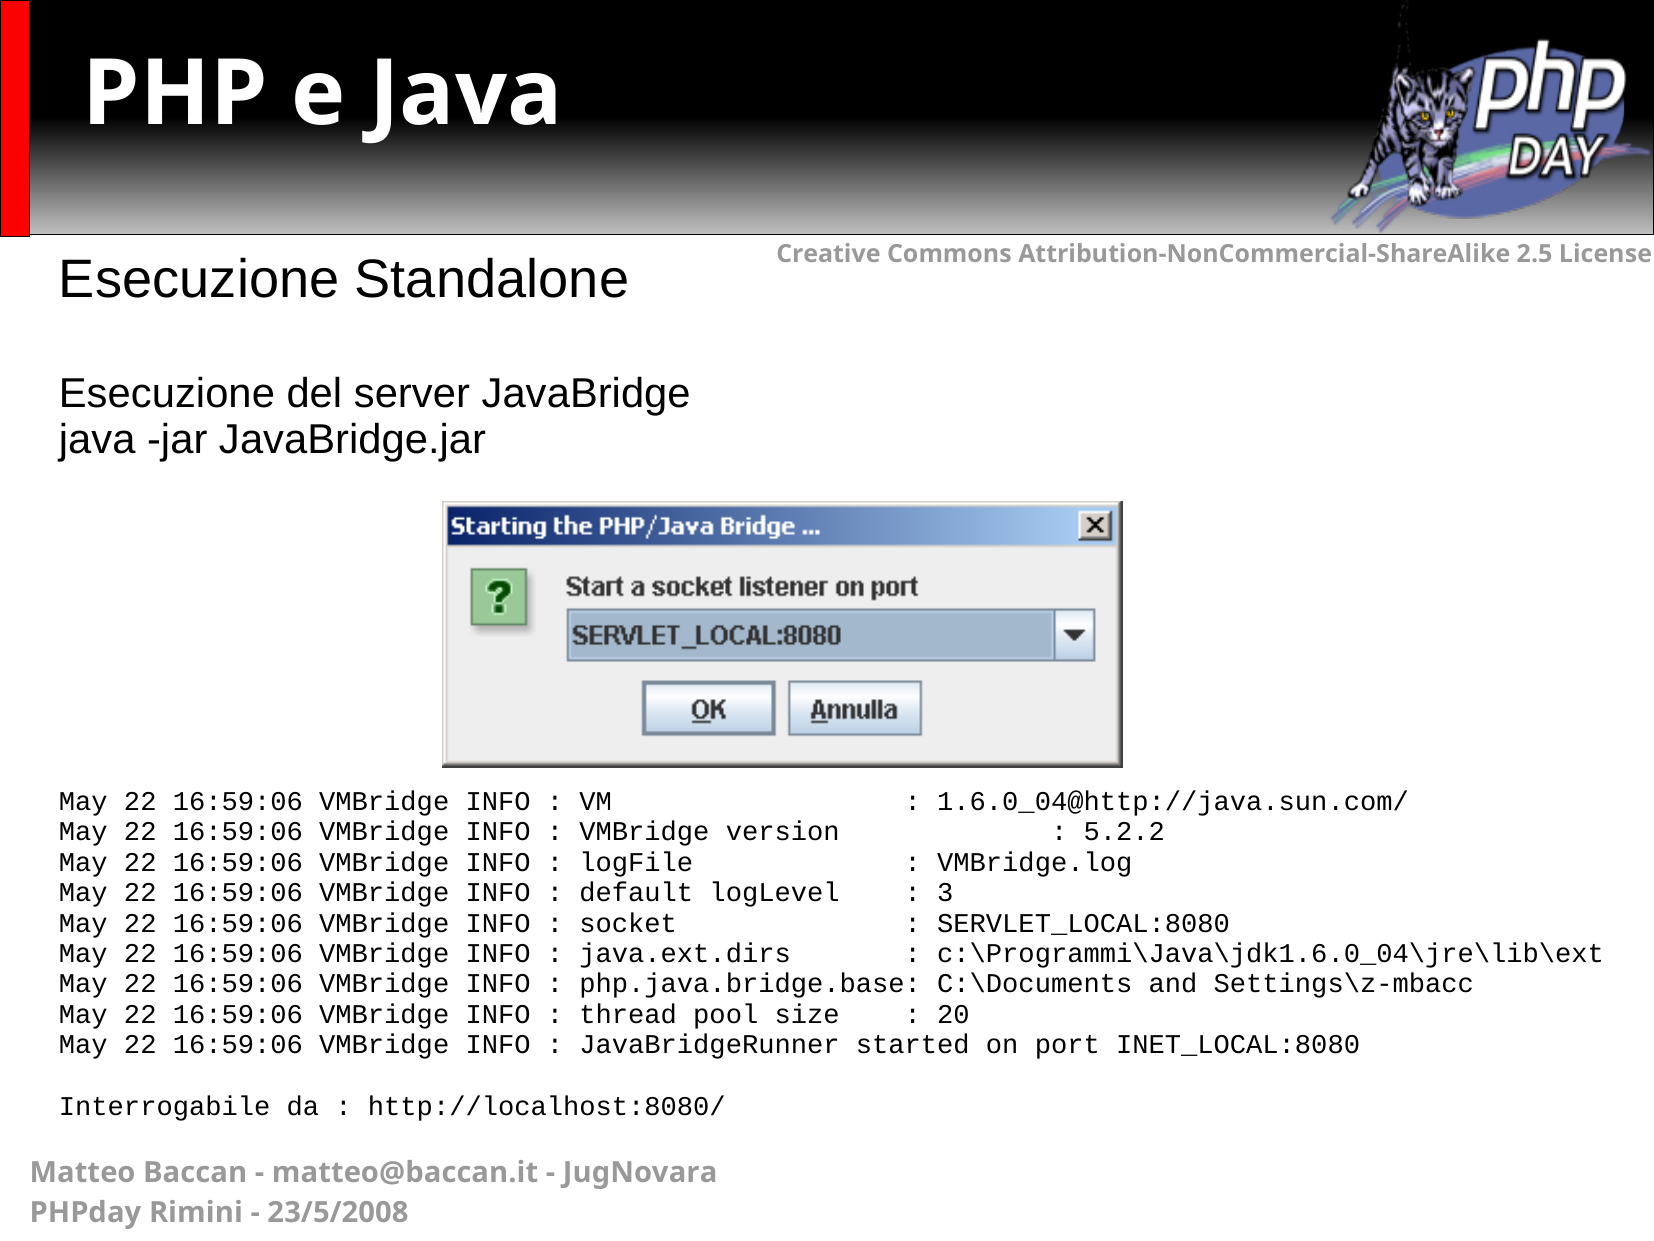

# PHP e Java
Esecuzione Standalone
Esecuzione del server JavaBridge
java -jar JavaBridge.jar
May 22 16:59:06 VMBridge INFO : VM : 1.6.0_04@http://java.sun.com/
May 22 16:59:06 VMBridge INFO : VMBridge version : 5.2.2
May 22 16:59:06 VMBridge INFO : logFile : VMBridge.log
May 22 16:59:06 VMBridge INFO : default logLevel : 3
May 22 16:59:06 VMBridge INFO : socket : SERVLET_LOCAL:8080
May 22 16:59:06 VMBridge INFO : java.ext.dirs : c:\Programmi\Java\jdk1.6.0_04\jre\lib\ext
May 22 16:59:06 VMBridge INFO : php.java.bridge.base: C:\Documents and Settings\z-mbacc
May 22 16:59:06 VMBridge INFO : thread pool size : 20
May 22 16:59:06 VMBridge INFO : JavaBridgeRunner started on port INET_LOCAL:8080
Interrogabile da : http://localhost:8080/